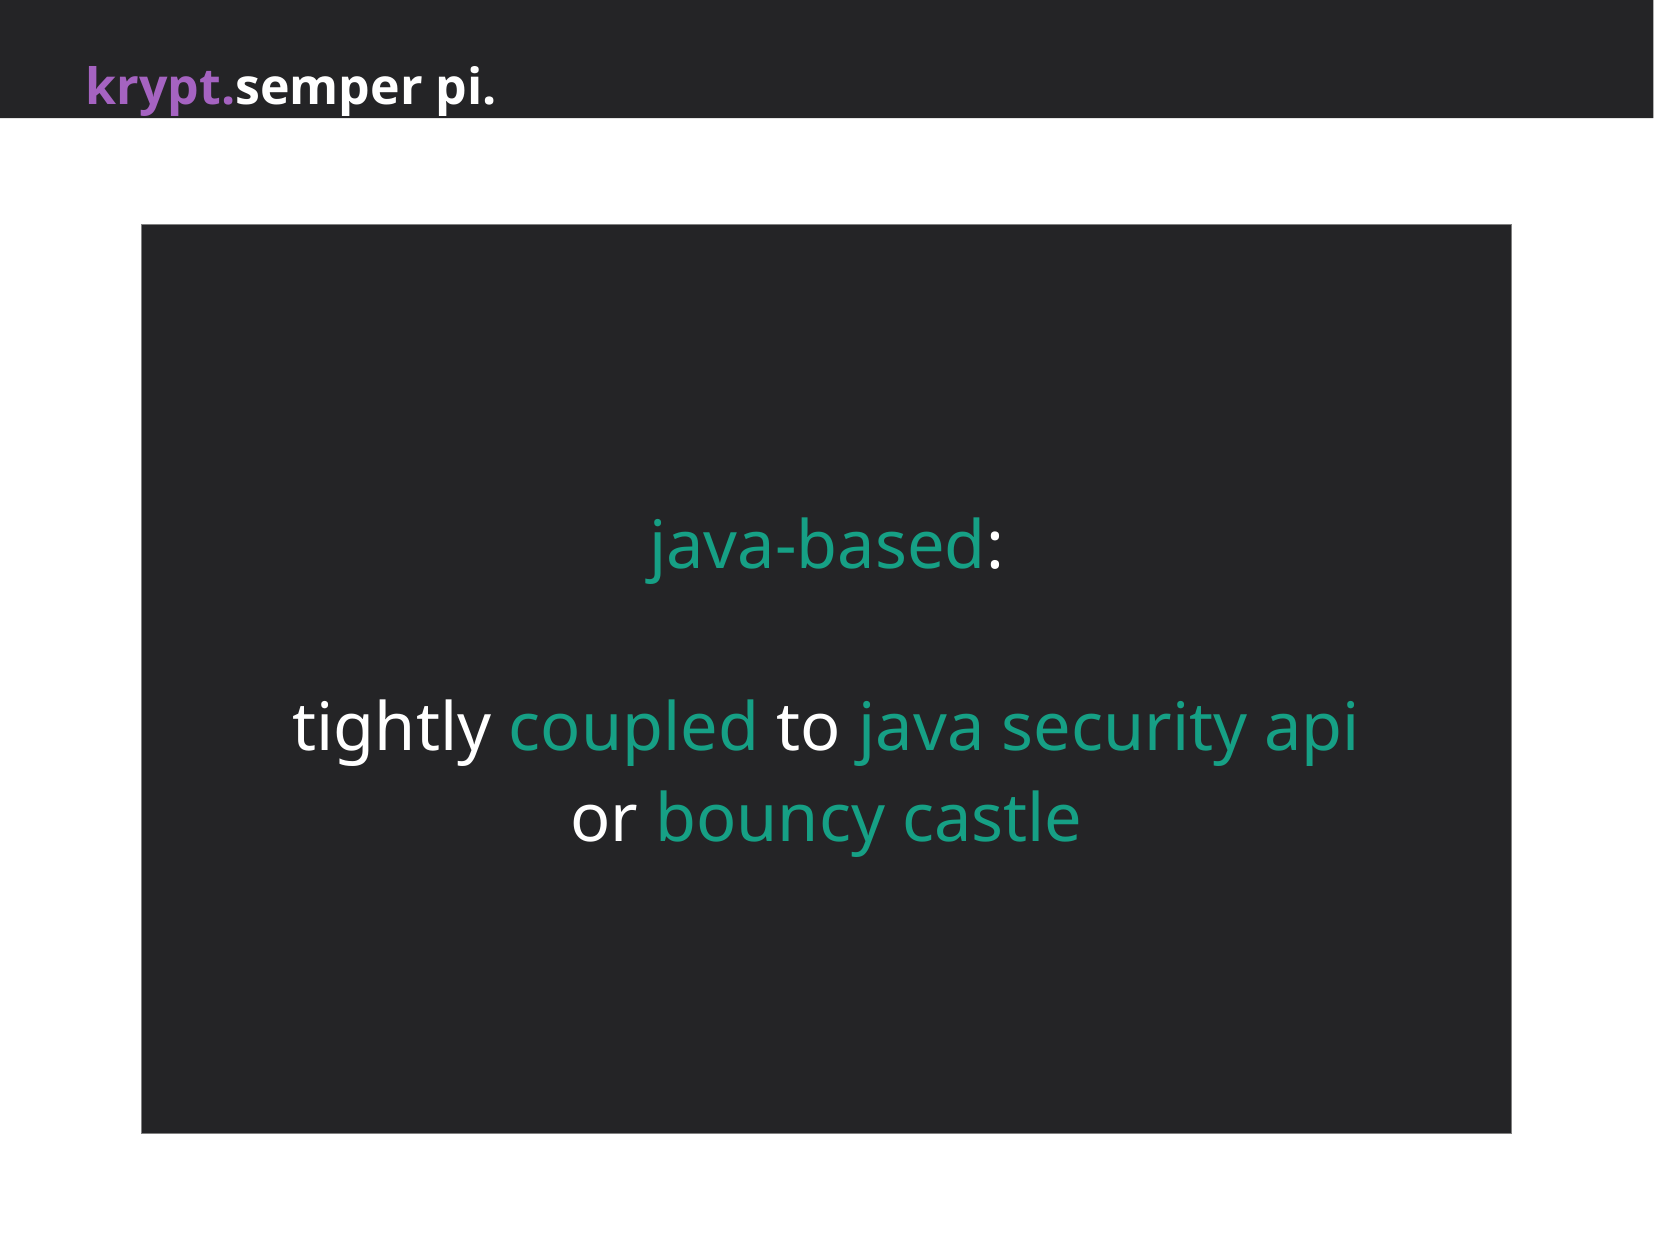

krypt.semper pi.
java-based:
tightly coupled to java security api
or bouncy castle
krypt first of all is a framework